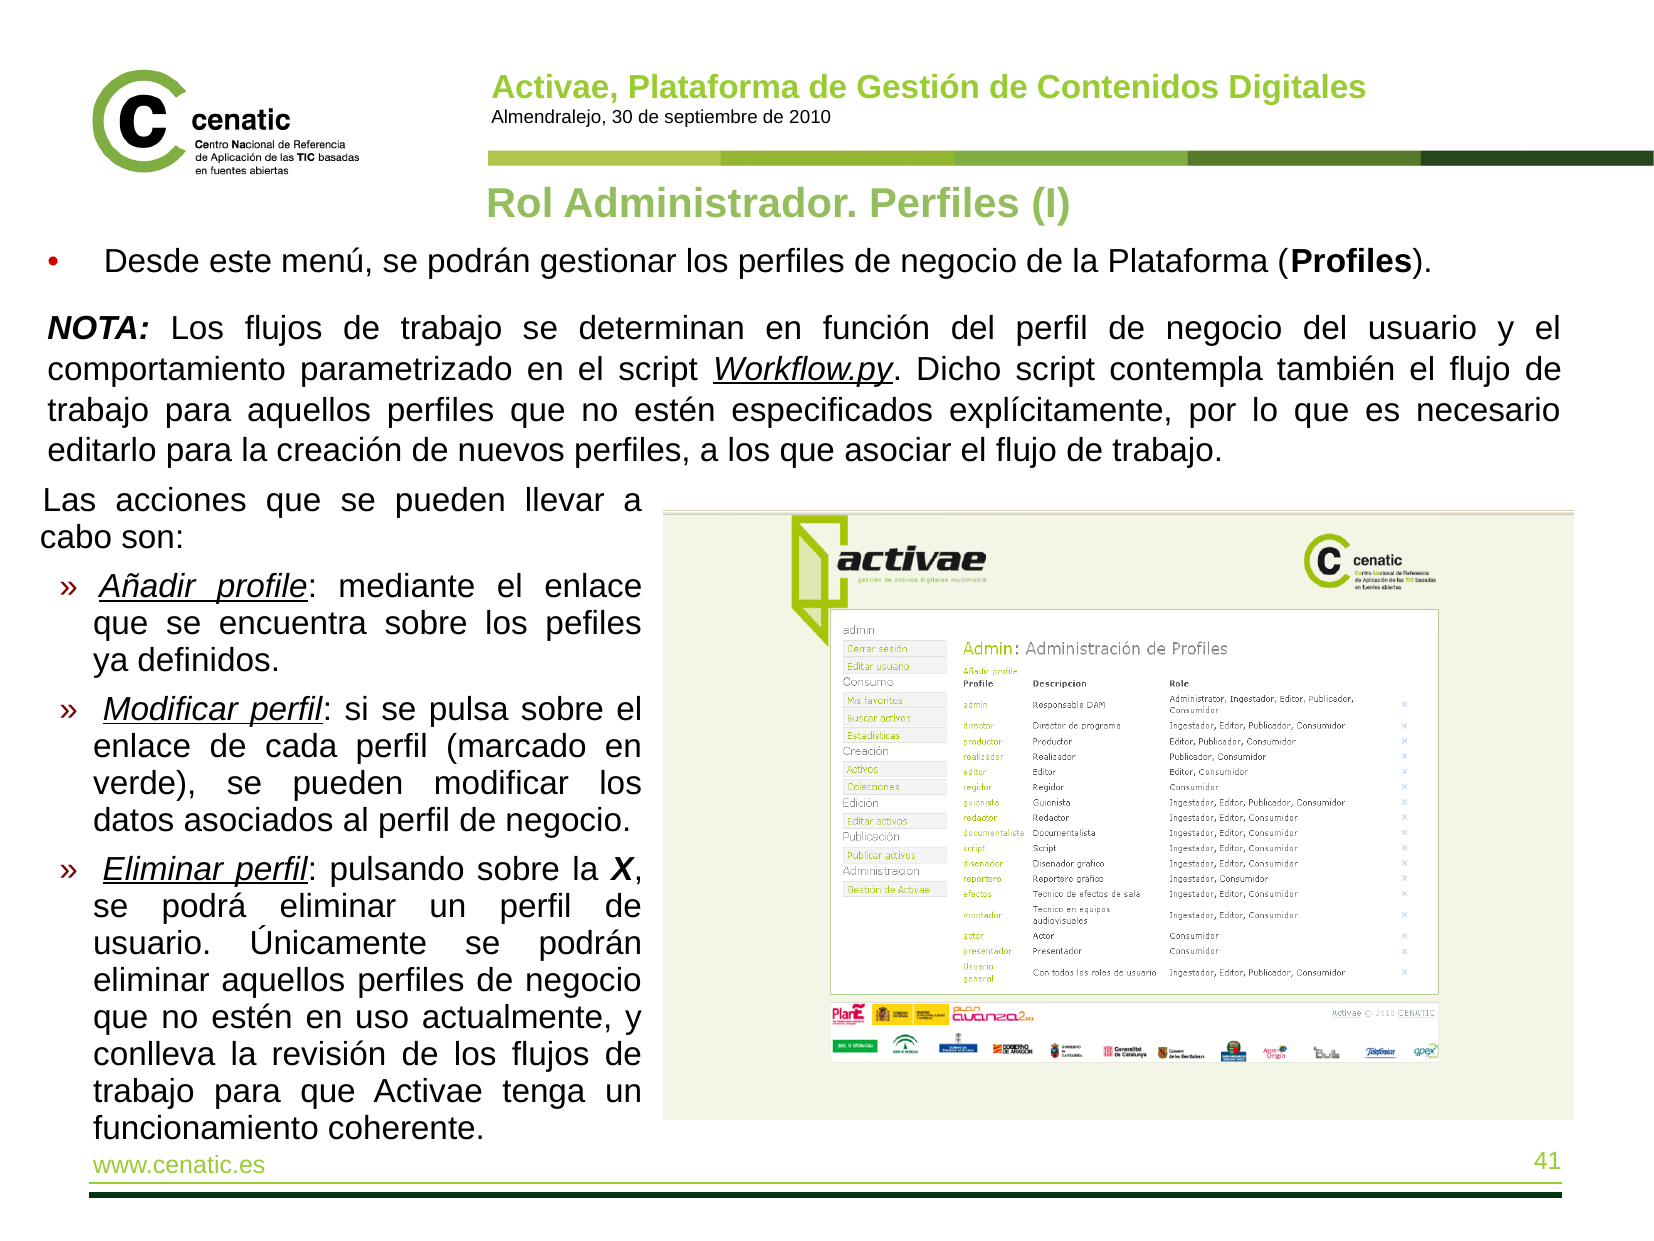

# Rol Administrador. Perfiles (I)
Desde este menú, se podrán gestionar los perfiles de negocio de la Plataforma (Profiles).
NOTA: Los flujos de trabajo se determinan en función del perfil de negocio del usuario y el comportamiento parametrizado en el script Workflow.py. Dicho script contempla también el flujo de trabajo para aquellos perfiles que no estén especificados explícitamente, por lo que es necesario editarlo para la creación de nuevos perfiles, a los que asociar el flujo de trabajo.
Las acciones que se pueden llevar a cabo son:
» Añadir profile: mediante el enlace que se encuentra sobre los pefiles ya definidos.
» Modificar perfil: si se pulsa sobre el enlace de cada perfil (marcado en verde), se pueden modificar los datos asociados al perfil de negocio.
» Eliminar perfil: pulsando sobre la X, se podrá eliminar un perfil de usuario. Únicamente se podrán eliminar aquellos perfiles de negocio que no estén en uso actualmente, y conlleva la revisión de los flujos de trabajo para que Activae tenga un funcionamiento coherente.
41
www.cenatic.es